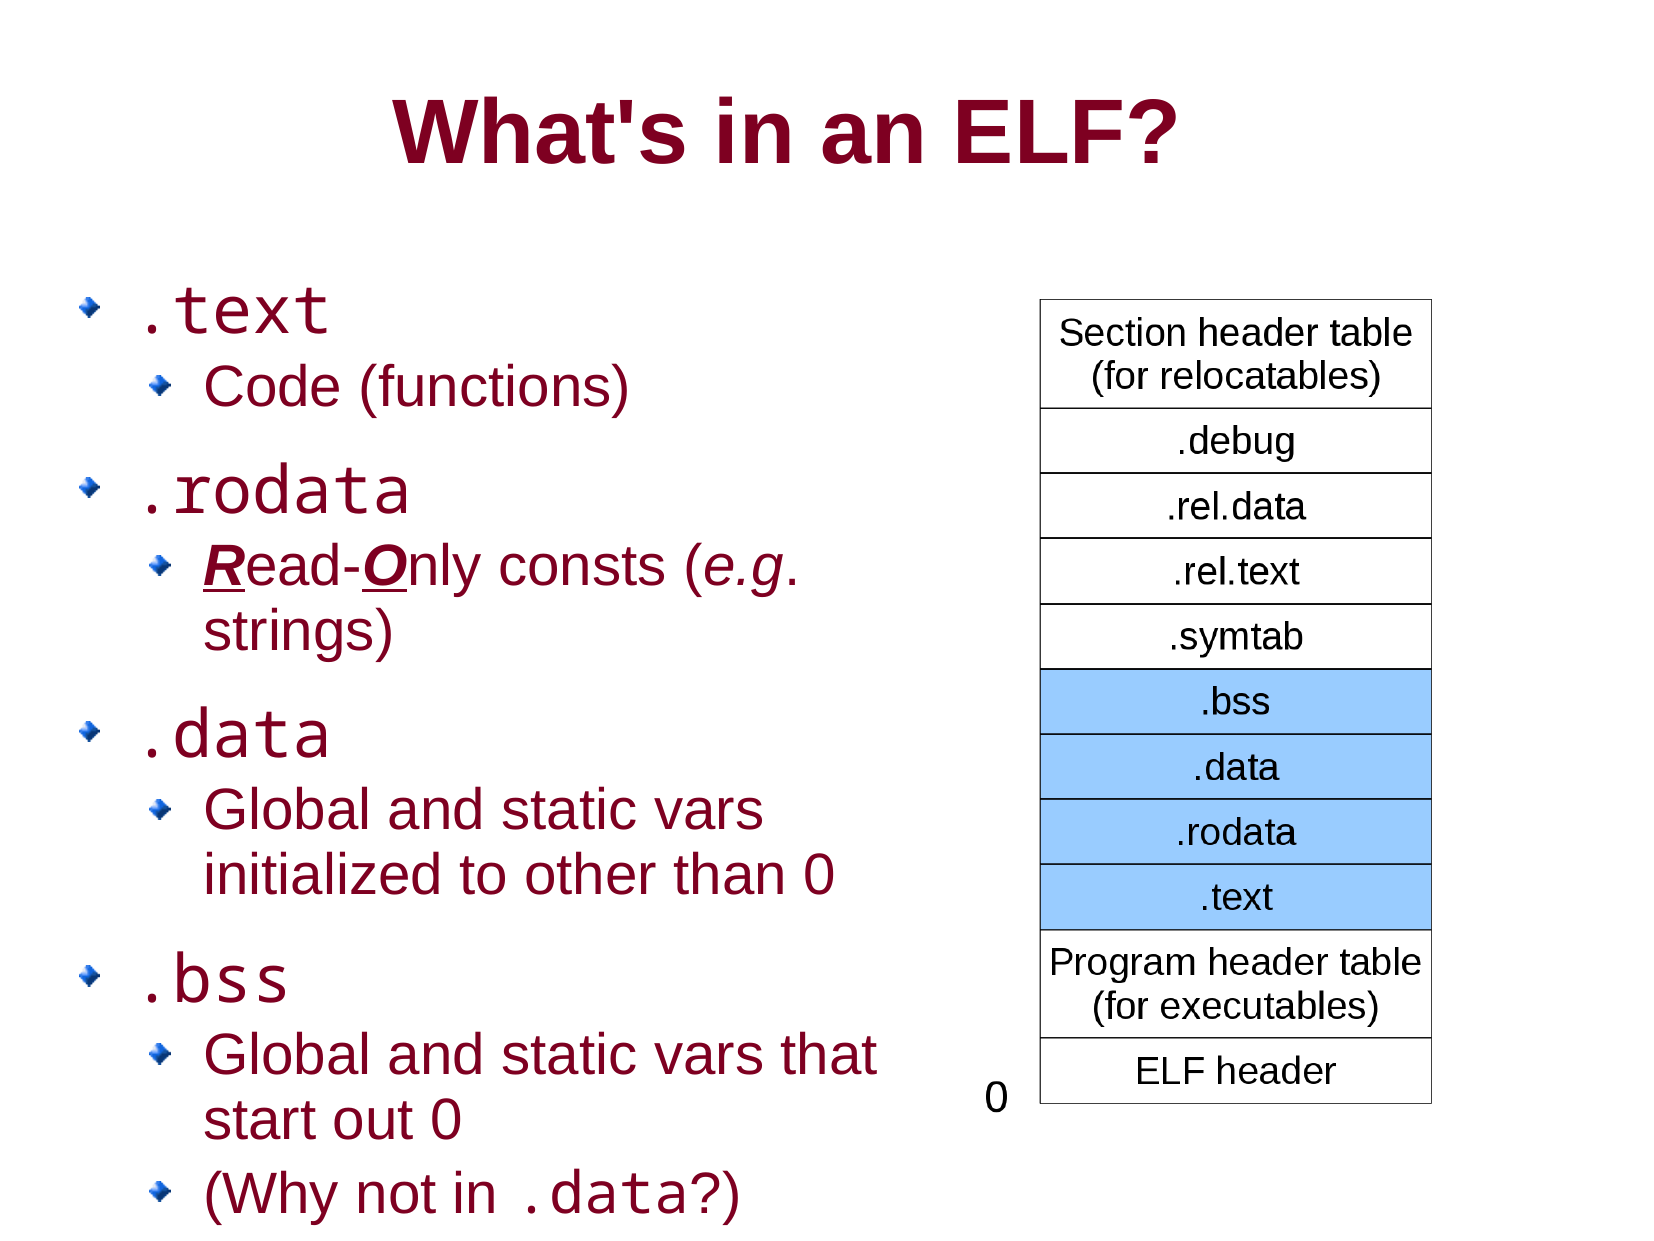

# What's in an ELF?
.text
Code (functions)
.rodata
Read-Only consts (e.g. strings)
.data
Global and static vars initialized to other than 0
.bss
Global and static vars that start out 0
(Why not in .data?)